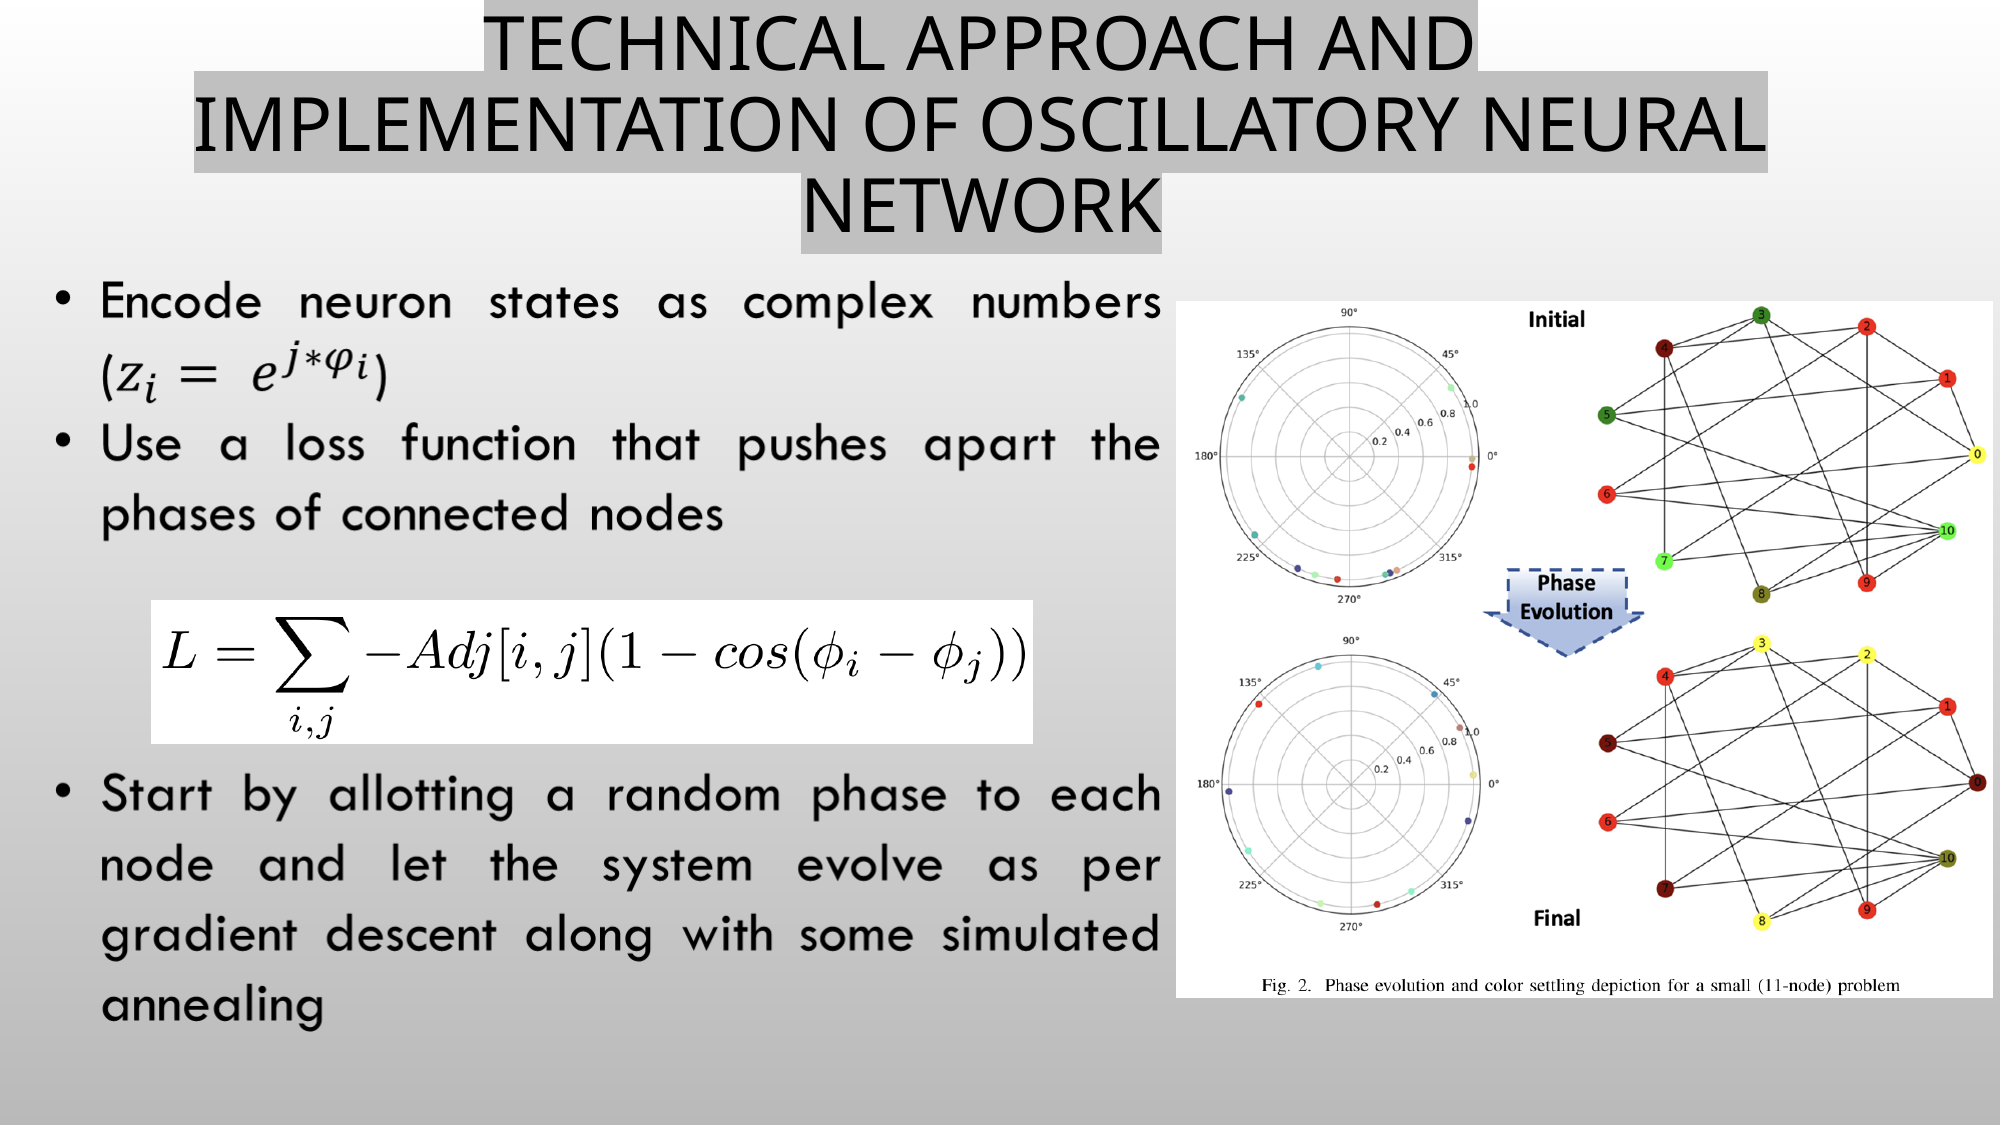

# Technical approach and implementation of oscillatory neural network